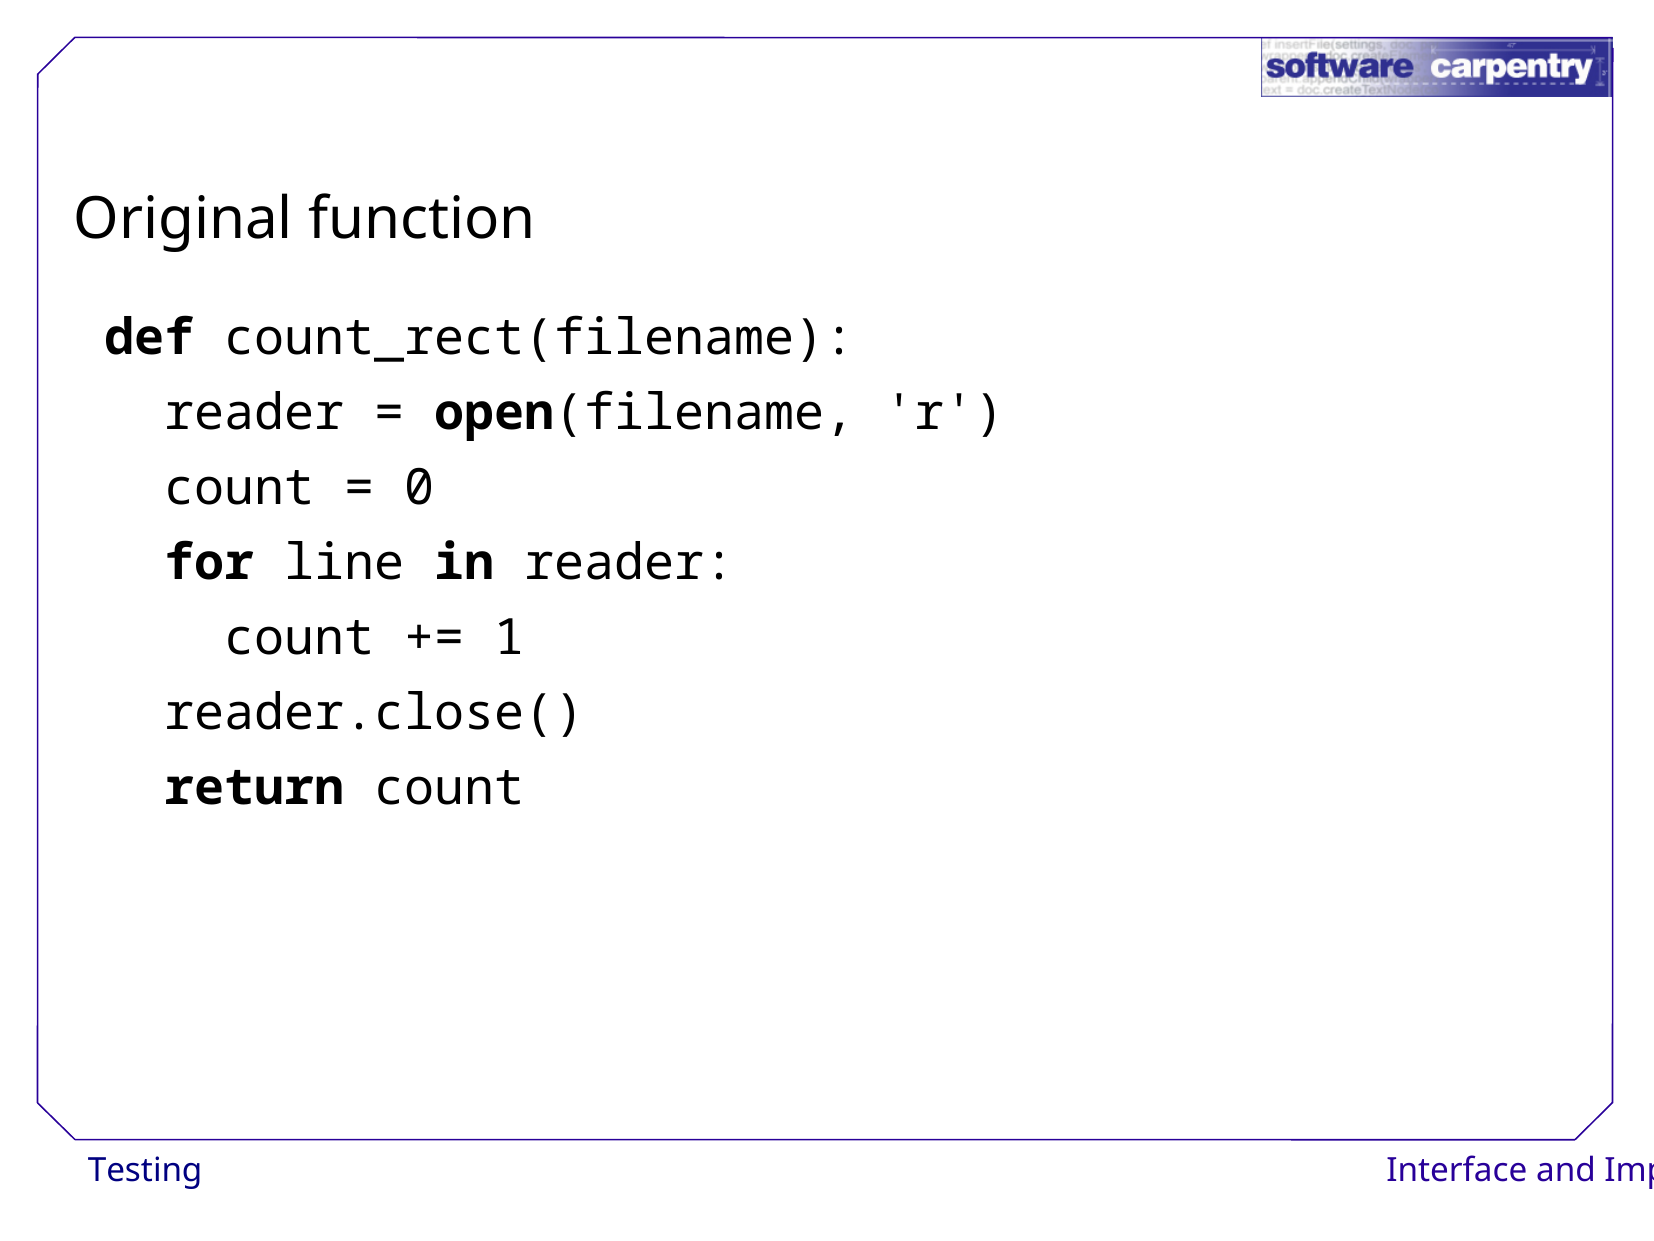

Original function
def count_rect(filename):
 reader = open(filename, 'r')
 count = 0
 for line in reader:
 count += 1
 reader.close()
 return count